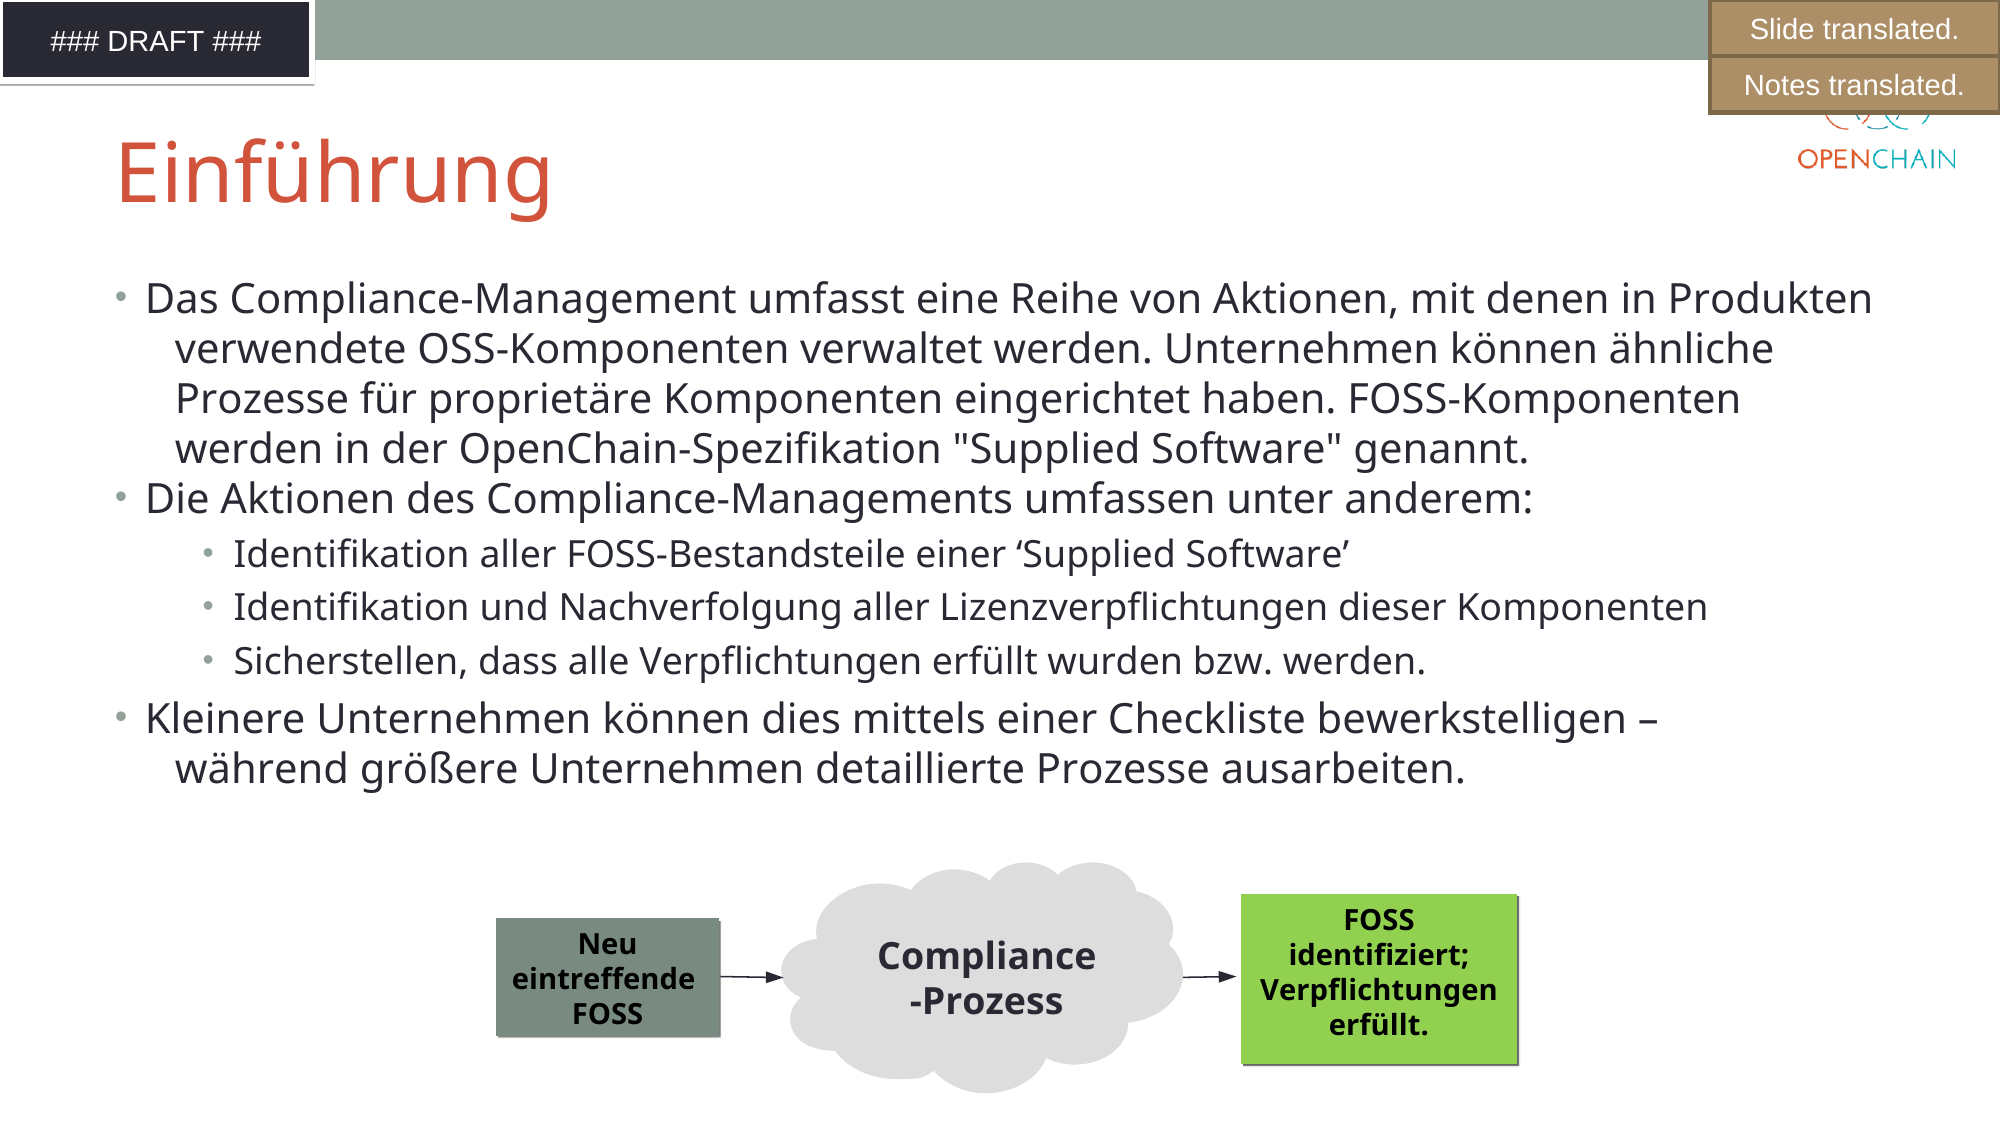

Slide translated.
Notes translated.
# Einführung
Das Compliance-Management umfasst eine Reihe von Aktionen, mit denen in Produkten verwendete OSS-Komponenten verwaltet werden. Unternehmen können ähnliche Prozesse für proprietäre Komponenten eingerichtet haben. FOSS-Komponenten werden in der OpenChain-Spezifikation "Supplied Software" genannt.
Die Aktionen des Compliance-Managements umfassen unter anderem:
Identifikation aller FOSS-Bestandsteile einer ‘Supplied Software’
Identifikation und Nachverfolgung aller Lizenzverpflichtungen dieser Komponenten
Sicherstellen, dass alle Verpflichtungen erfüllt wurden bzw. werden.
Kleinere Unternehmen können dies mittels einer Checkliste bewerkstelligen –
während größere Unternehmen detaillierte Prozesse ausarbeiten.
FOSS identifiziert;
Verpflichtungen erfüllt.
Compliance-Prozess
Neu eintreffende
FOSS